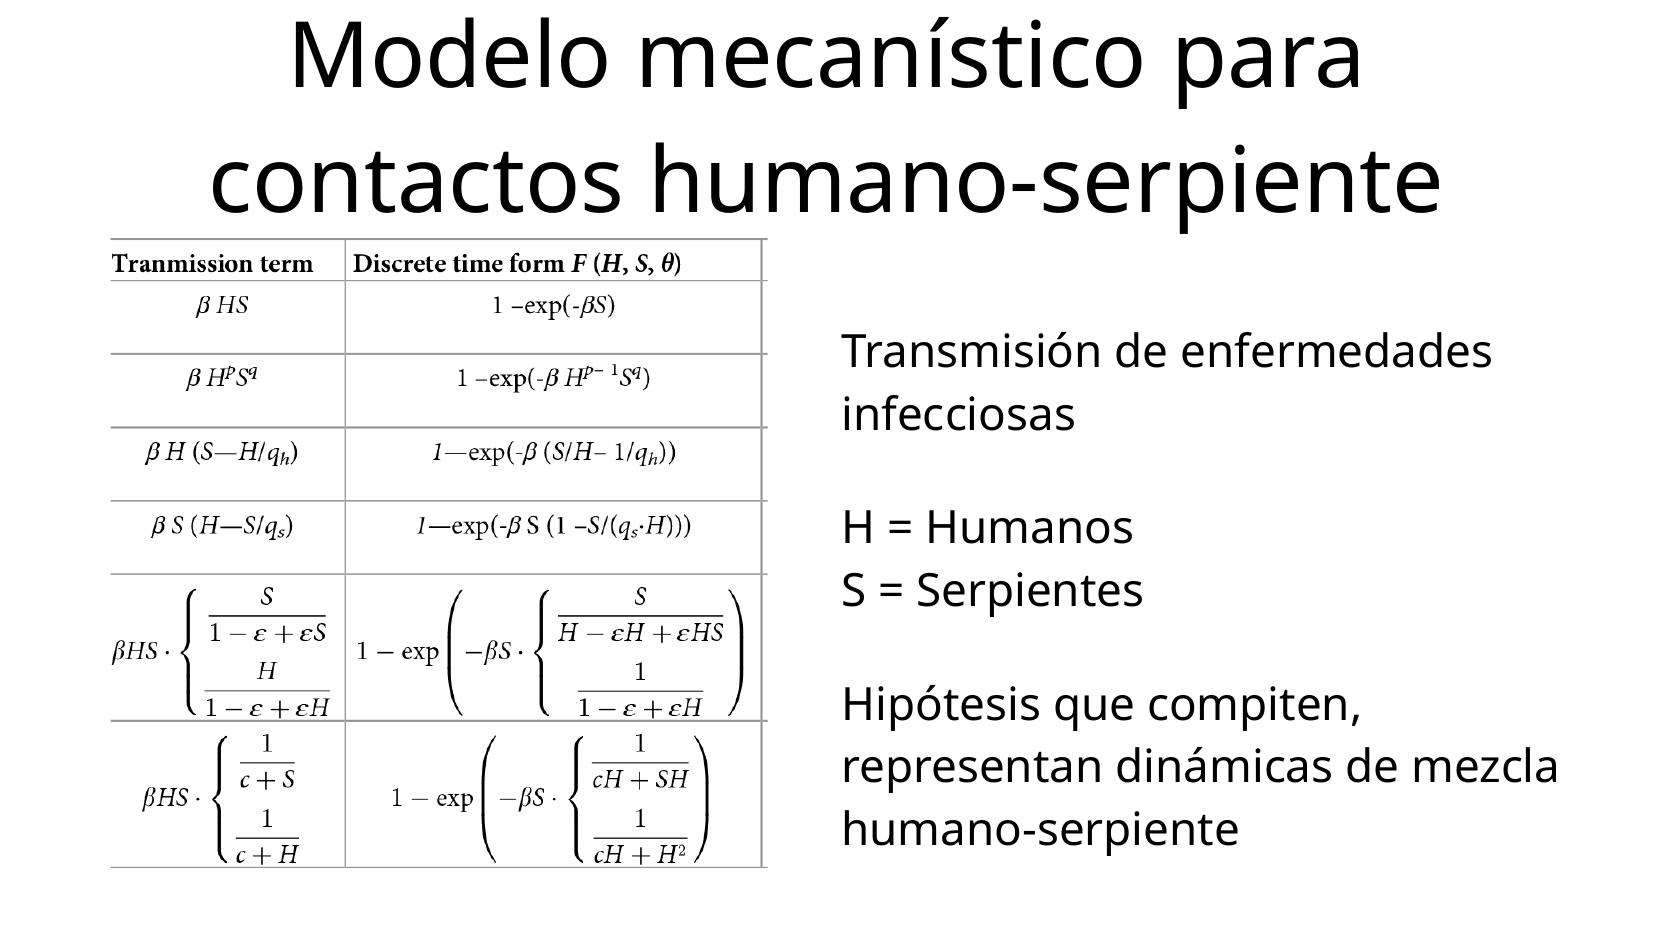

# Modelo mecanístico para contactos humano-serpiente
Transmisión de enfermedades infecciosas
H = Humanos
S = Serpientes
Hipótesis que compiten, representan dinámicas de mezcla humano-serpiente